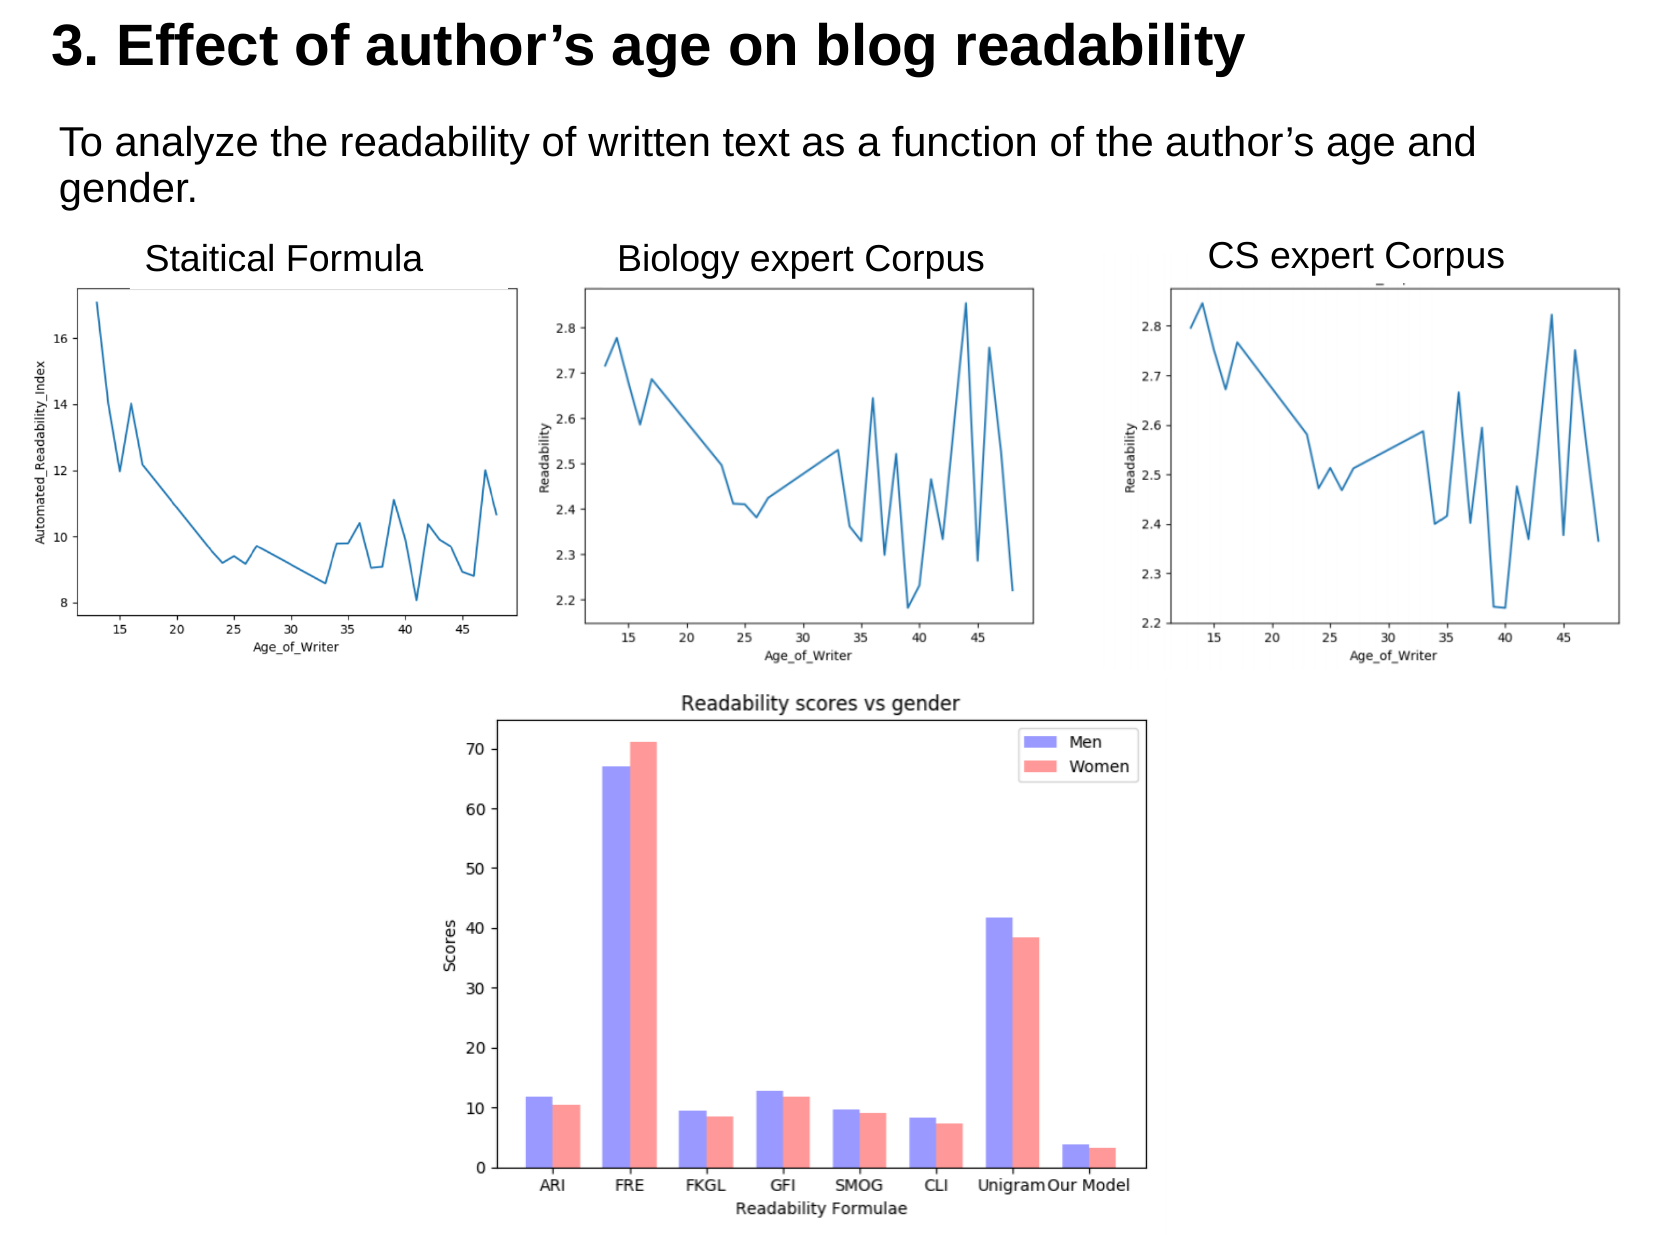

# 3. Effect of author’s age on blog readability
To analyze the readability of written text as a function of the author’s age and gender.
CS expert Corpus
Staitical Formula
Biology expert Corpus